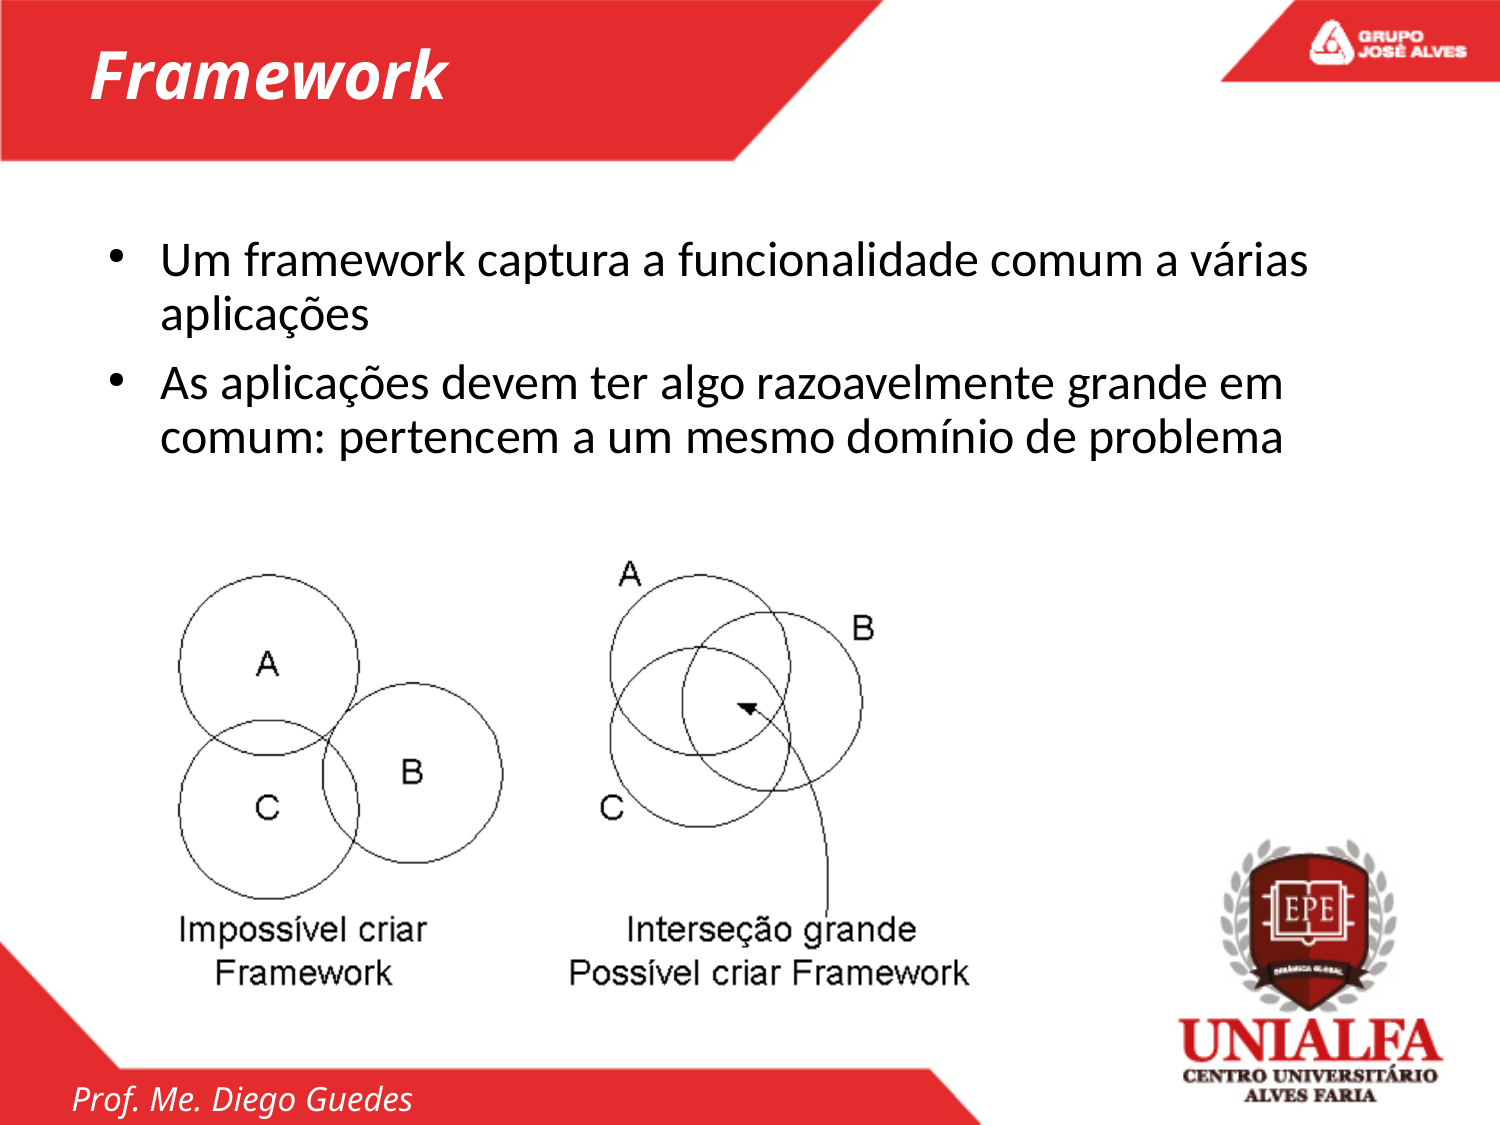

Framework
# Um framework captura a funcionalidade comum a várias aplicações
As aplicações devem ter algo razoavelmente grande em comum: pertencem a um mesmo domínio de problema
Prof. Me. Diego Guedes